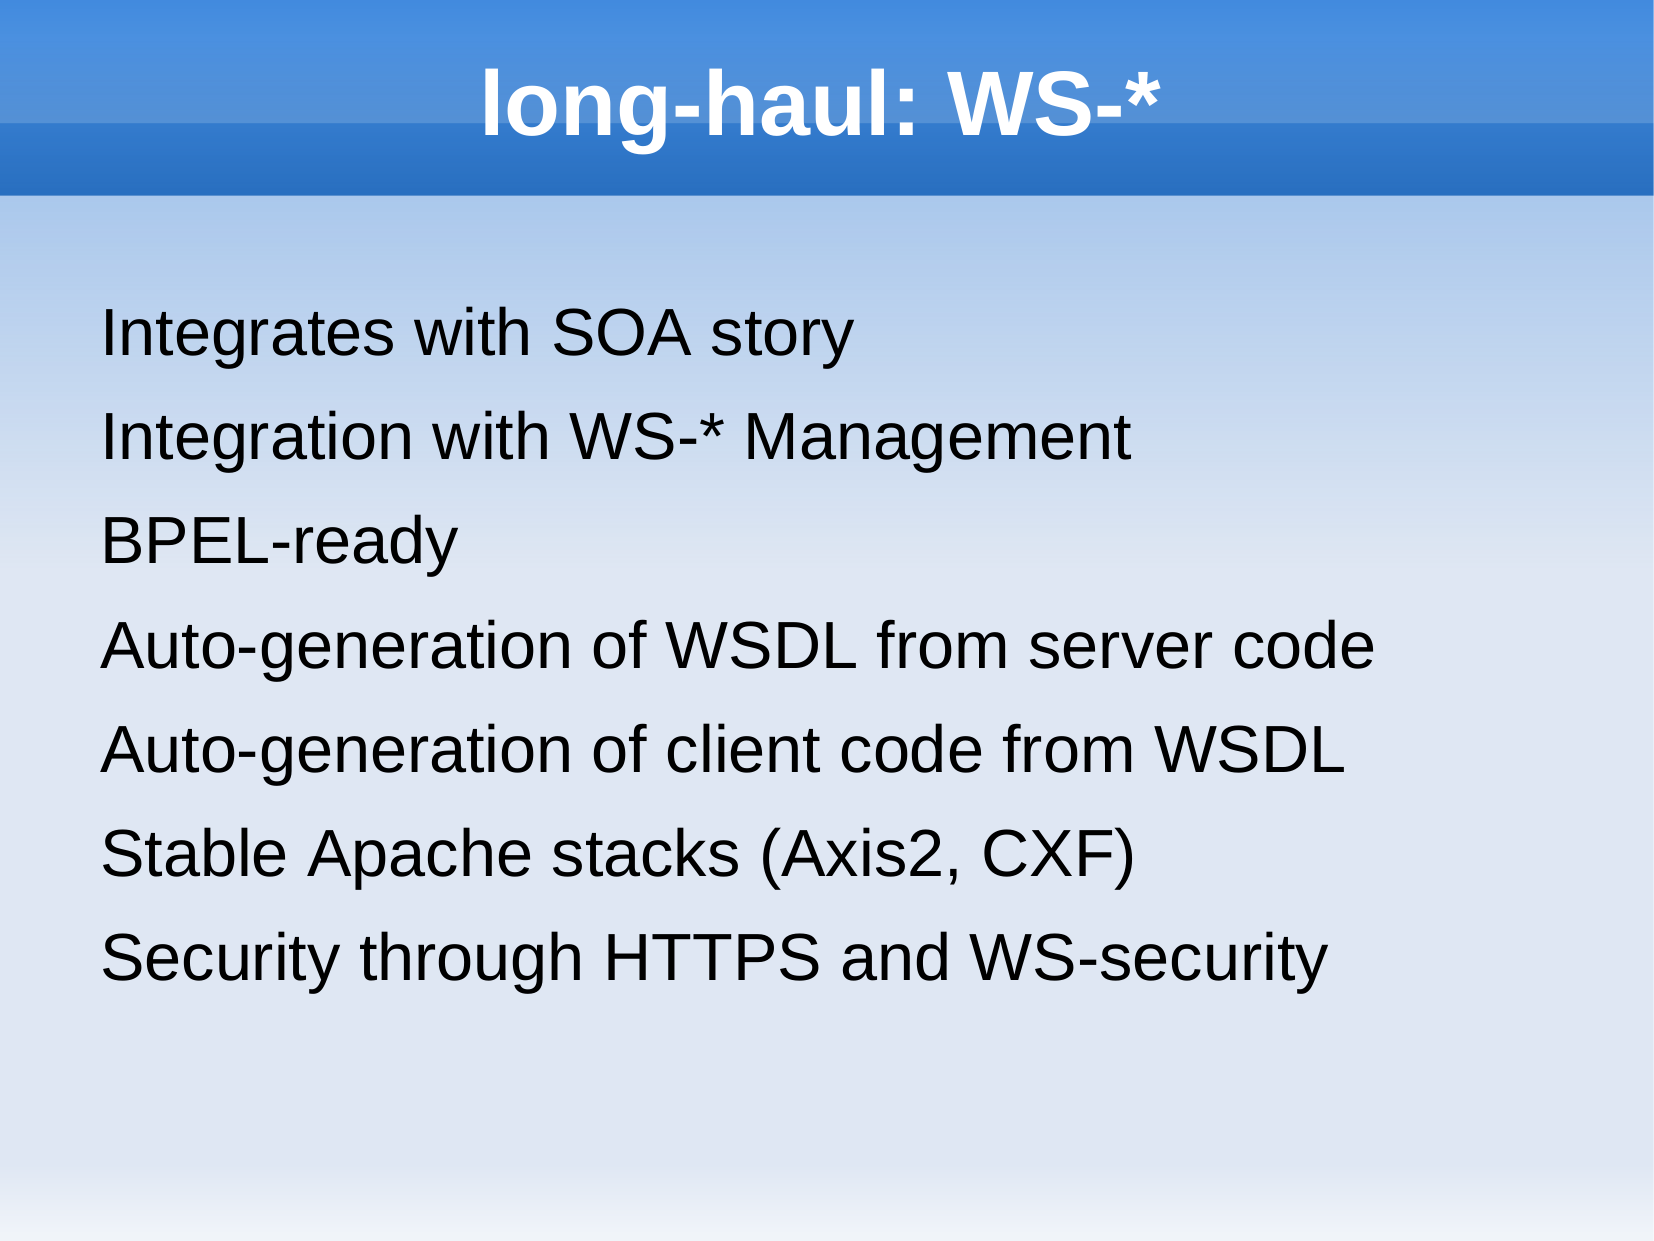

# long-haul: WS-*
Integrates with SOA story
Integration with WS-* Management
BPEL-ready
Auto-generation of WSDL from server code
Auto-generation of client code from WSDL
Stable Apache stacks (Axis2, CXF)
Security through HTTPS and WS-security